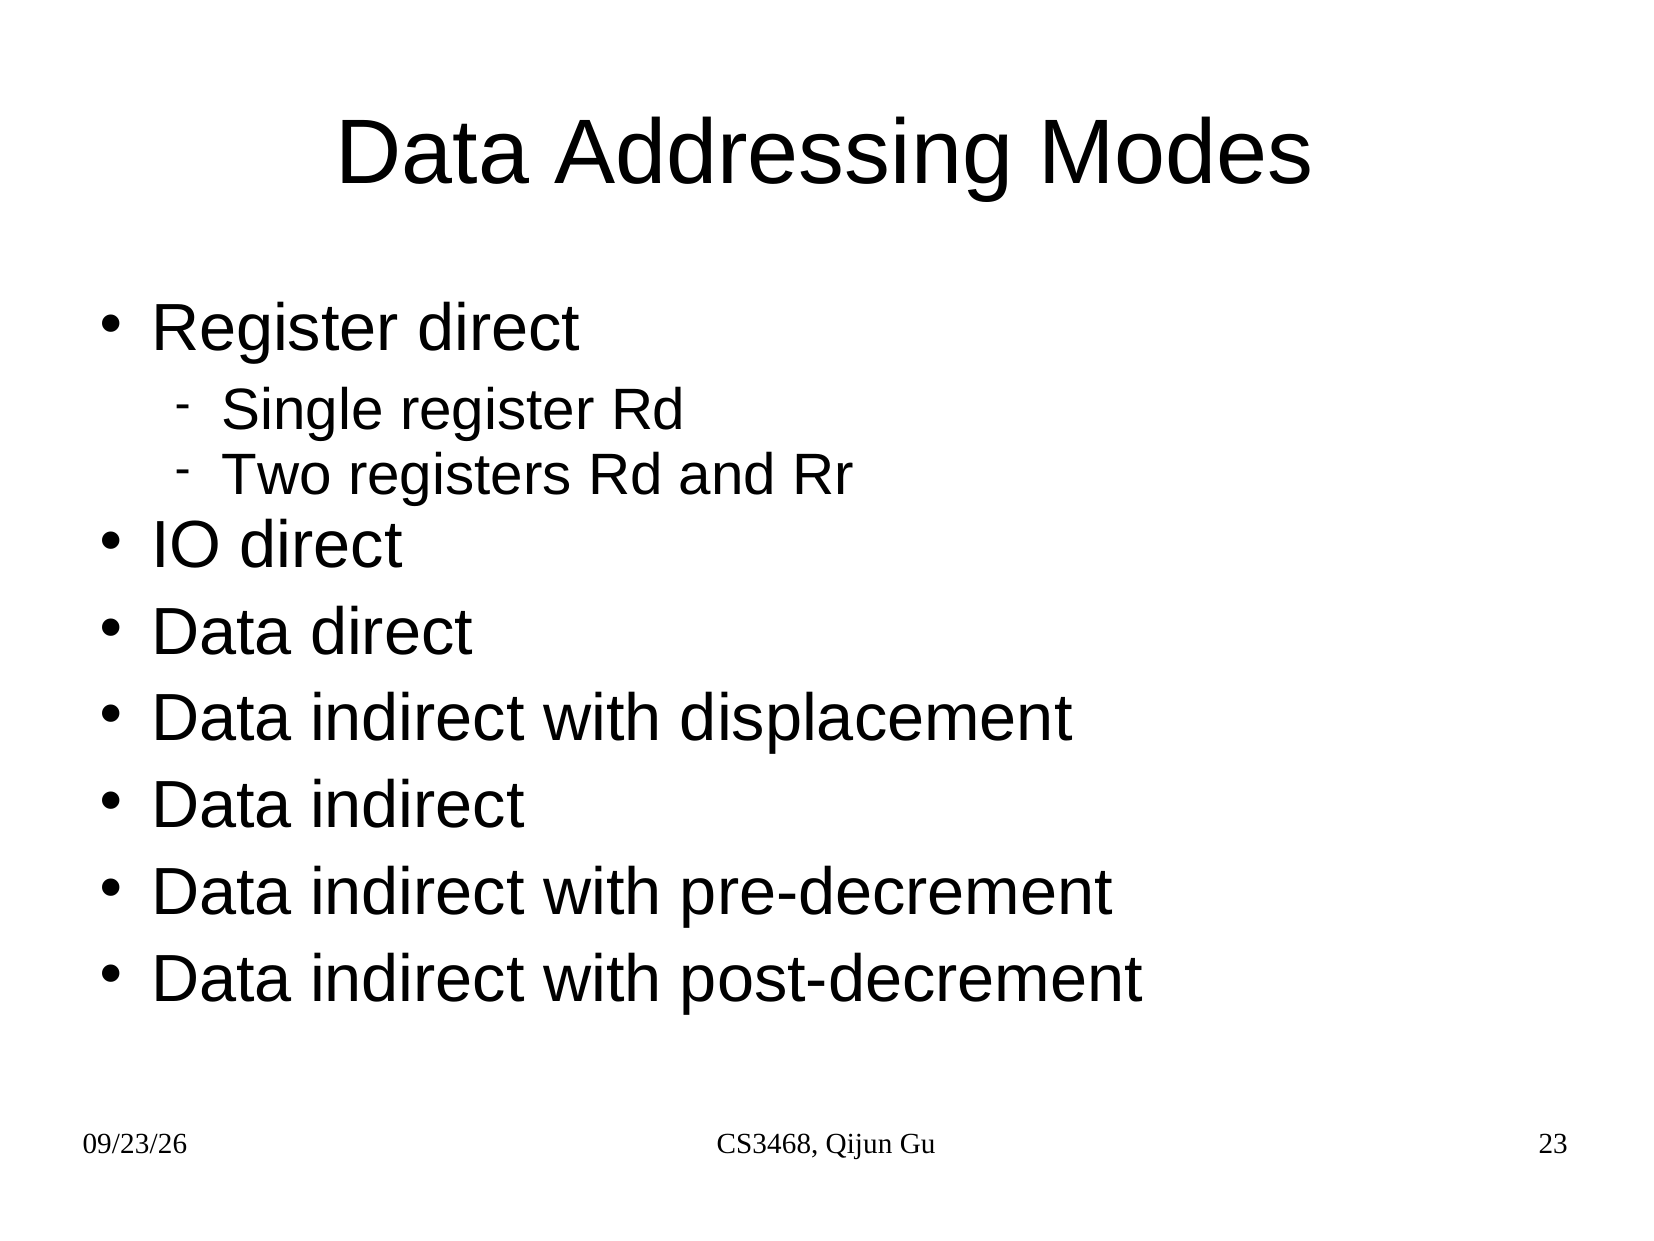

# Data Addressing Modes
Register direct
Single register Rd
Two registers Rd and Rr
IO direct
Data direct
Data indirect with displacement
Data indirect
Data indirect with pre-decrement
Data indirect with post-decrement
CS3468, Qijun Gu
23